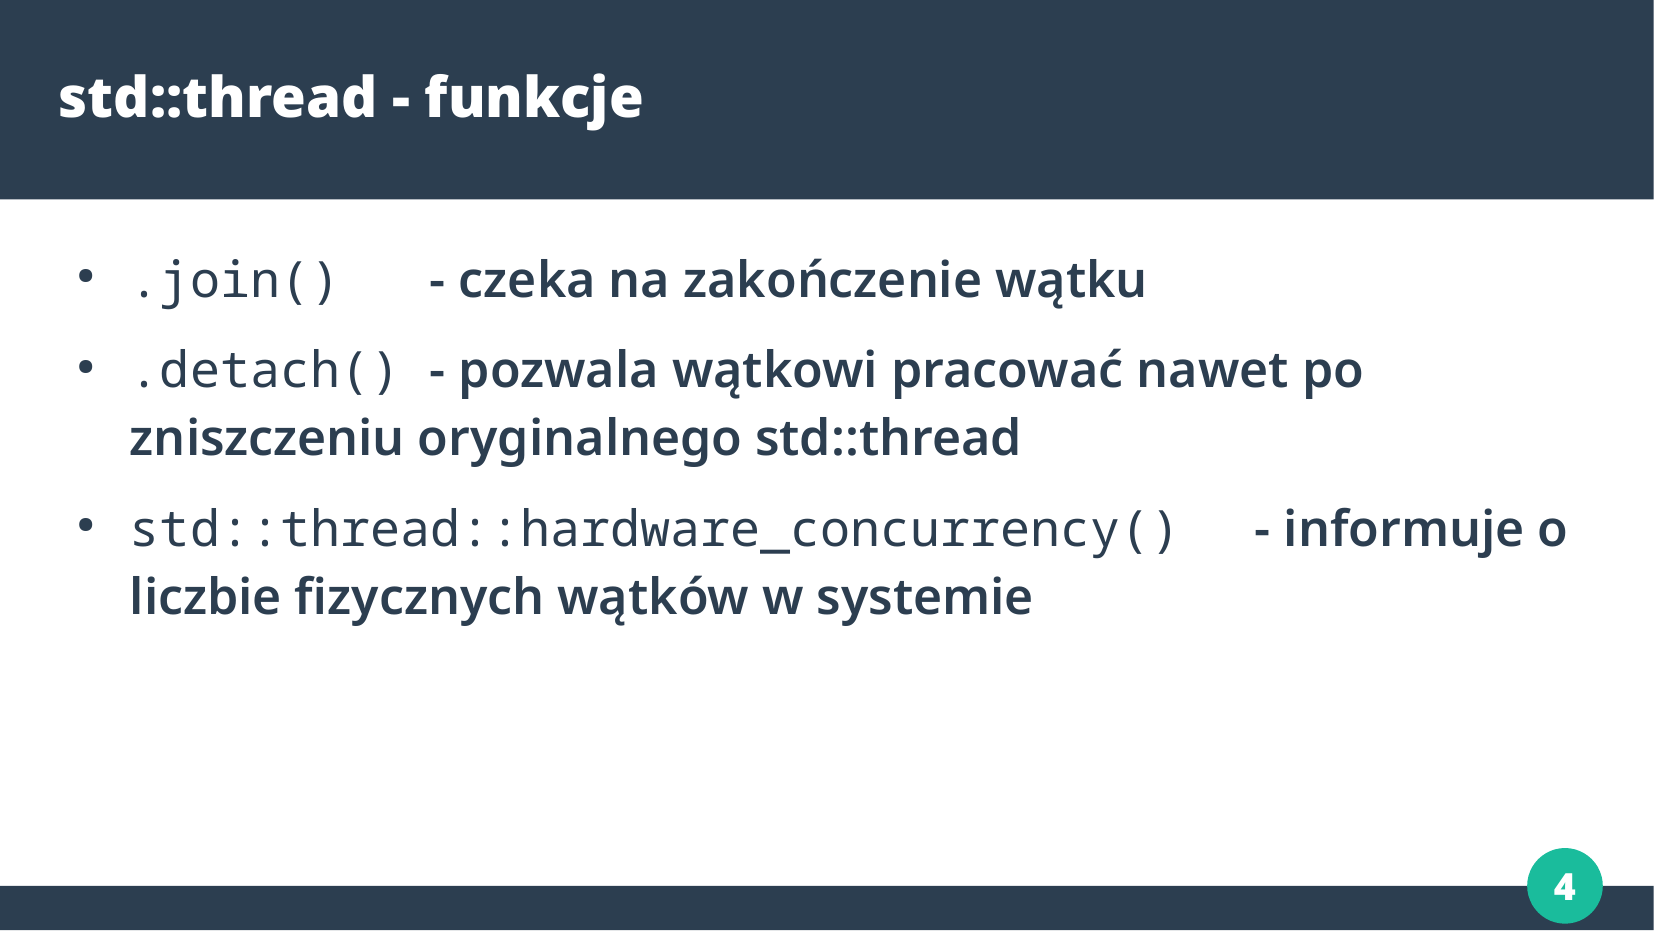

# std::thread - funkcje
.join() 		- czeka na zakończenie wątku
.detach() 	- pozwala wątkowi pracować nawet po zniszczeniu oryginalnego std::thread
std::thread::hardware_concurrency() 	- informuje o liczbie fizycznych wątków w systemie